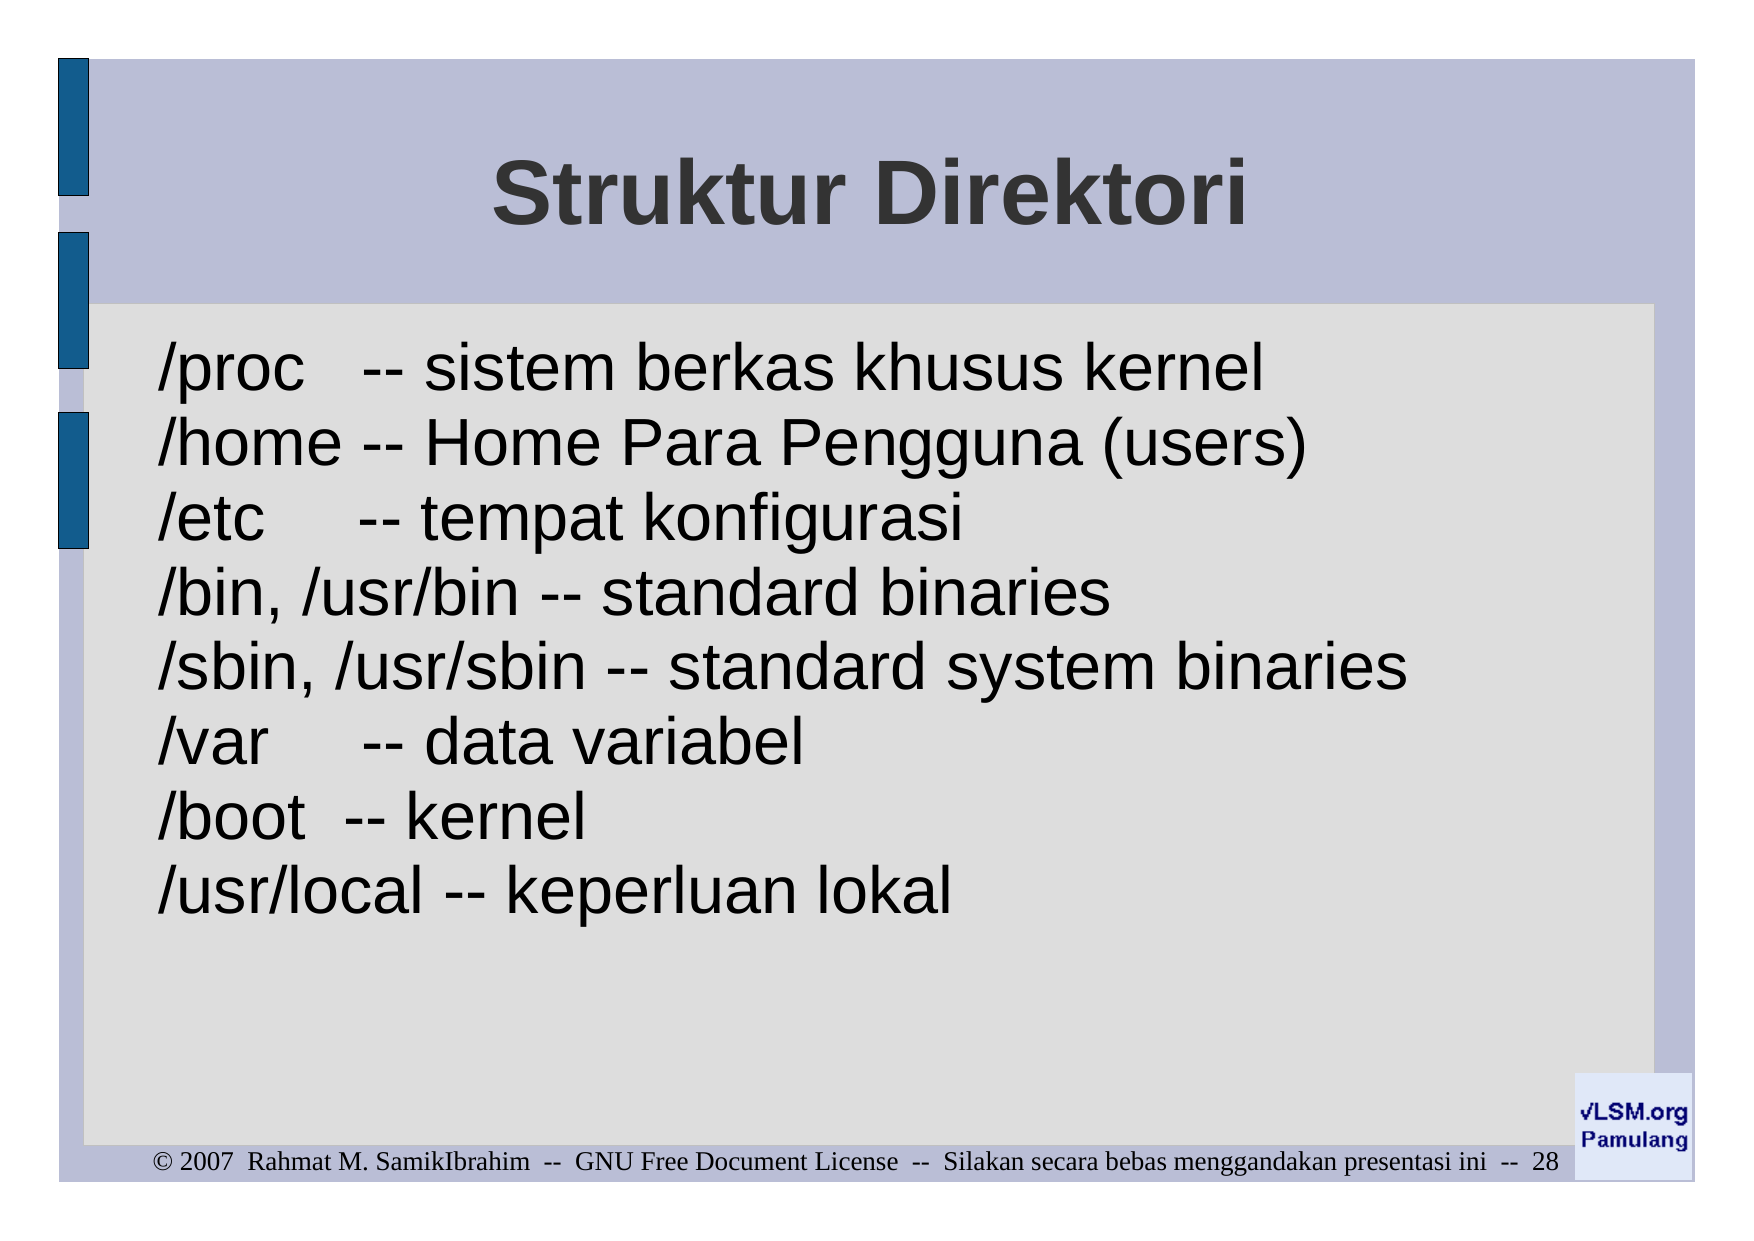

# Struktur Direktori
/proc -- sistem berkas khusus kernel
/home -- Home Para Pengguna (users)
/etc -- tempat konfigurasi
/bin, /usr/bin -- standard binaries
/sbin, /usr/sbin -- standard system binaries
/var -- data variabel
/boot -- kernel
/usr/local -- keperluan lokal